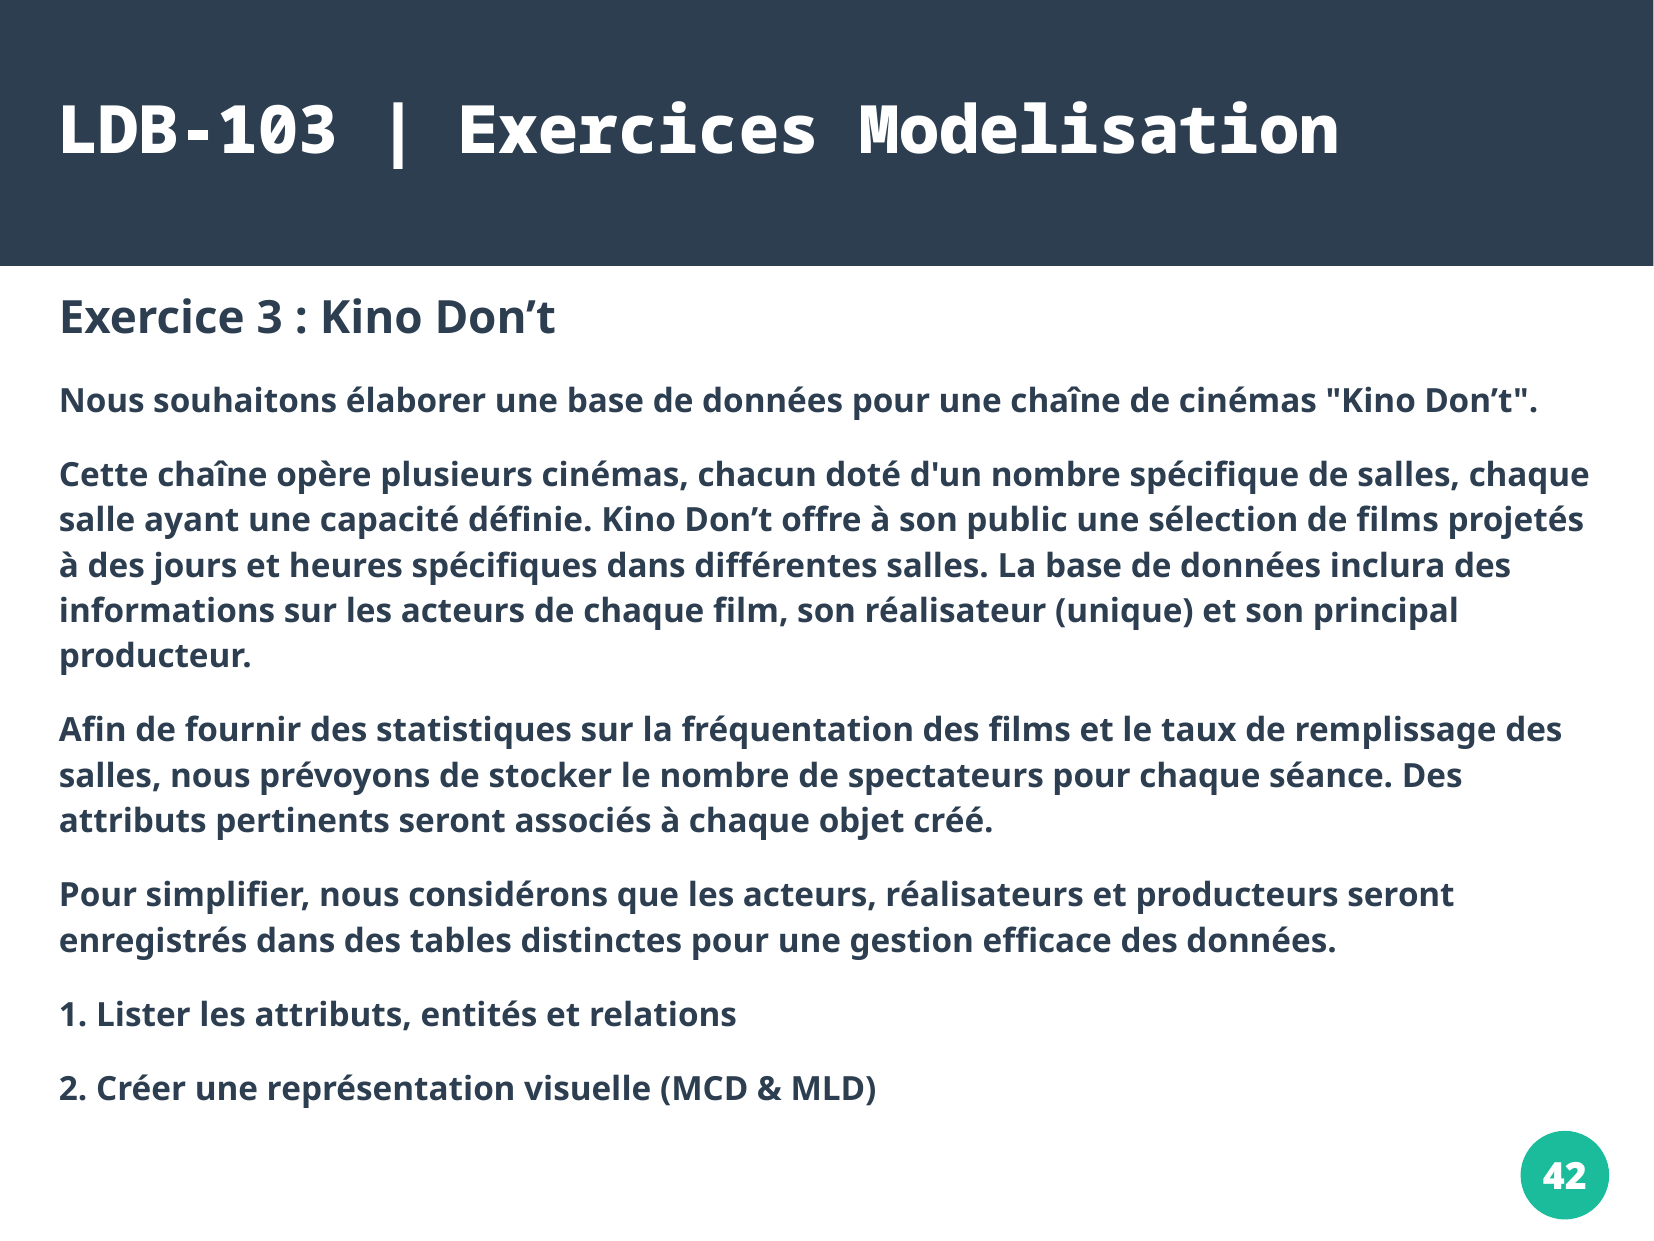

# LDB-103 | Exercices Modelisation
Exercice 3 : Kino Don’t
Nous souhaitons élaborer une base de données pour une chaîne de cinémas "Kino Don’t".
Cette chaîne opère plusieurs cinémas, chacun doté d'un nombre spécifique de salles, chaque salle ayant une capacité définie. Kino Don’t offre à son public une sélection de films projetés à des jours et heures spécifiques dans différentes salles. La base de données inclura des informations sur les acteurs de chaque film, son réalisateur (unique) et son principal producteur.
Afin de fournir des statistiques sur la fréquentation des films et le taux de remplissage des salles, nous prévoyons de stocker le nombre de spectateurs pour chaque séance. Des attributs pertinents seront associés à chaque objet créé.
Pour simplifier, nous considérons que les acteurs, réalisateurs et producteurs seront enregistrés dans des tables distinctes pour une gestion efficace des données.
1. Lister les attributs, entités et relations
2. Créer une représentation visuelle (MCD & MLD)
42